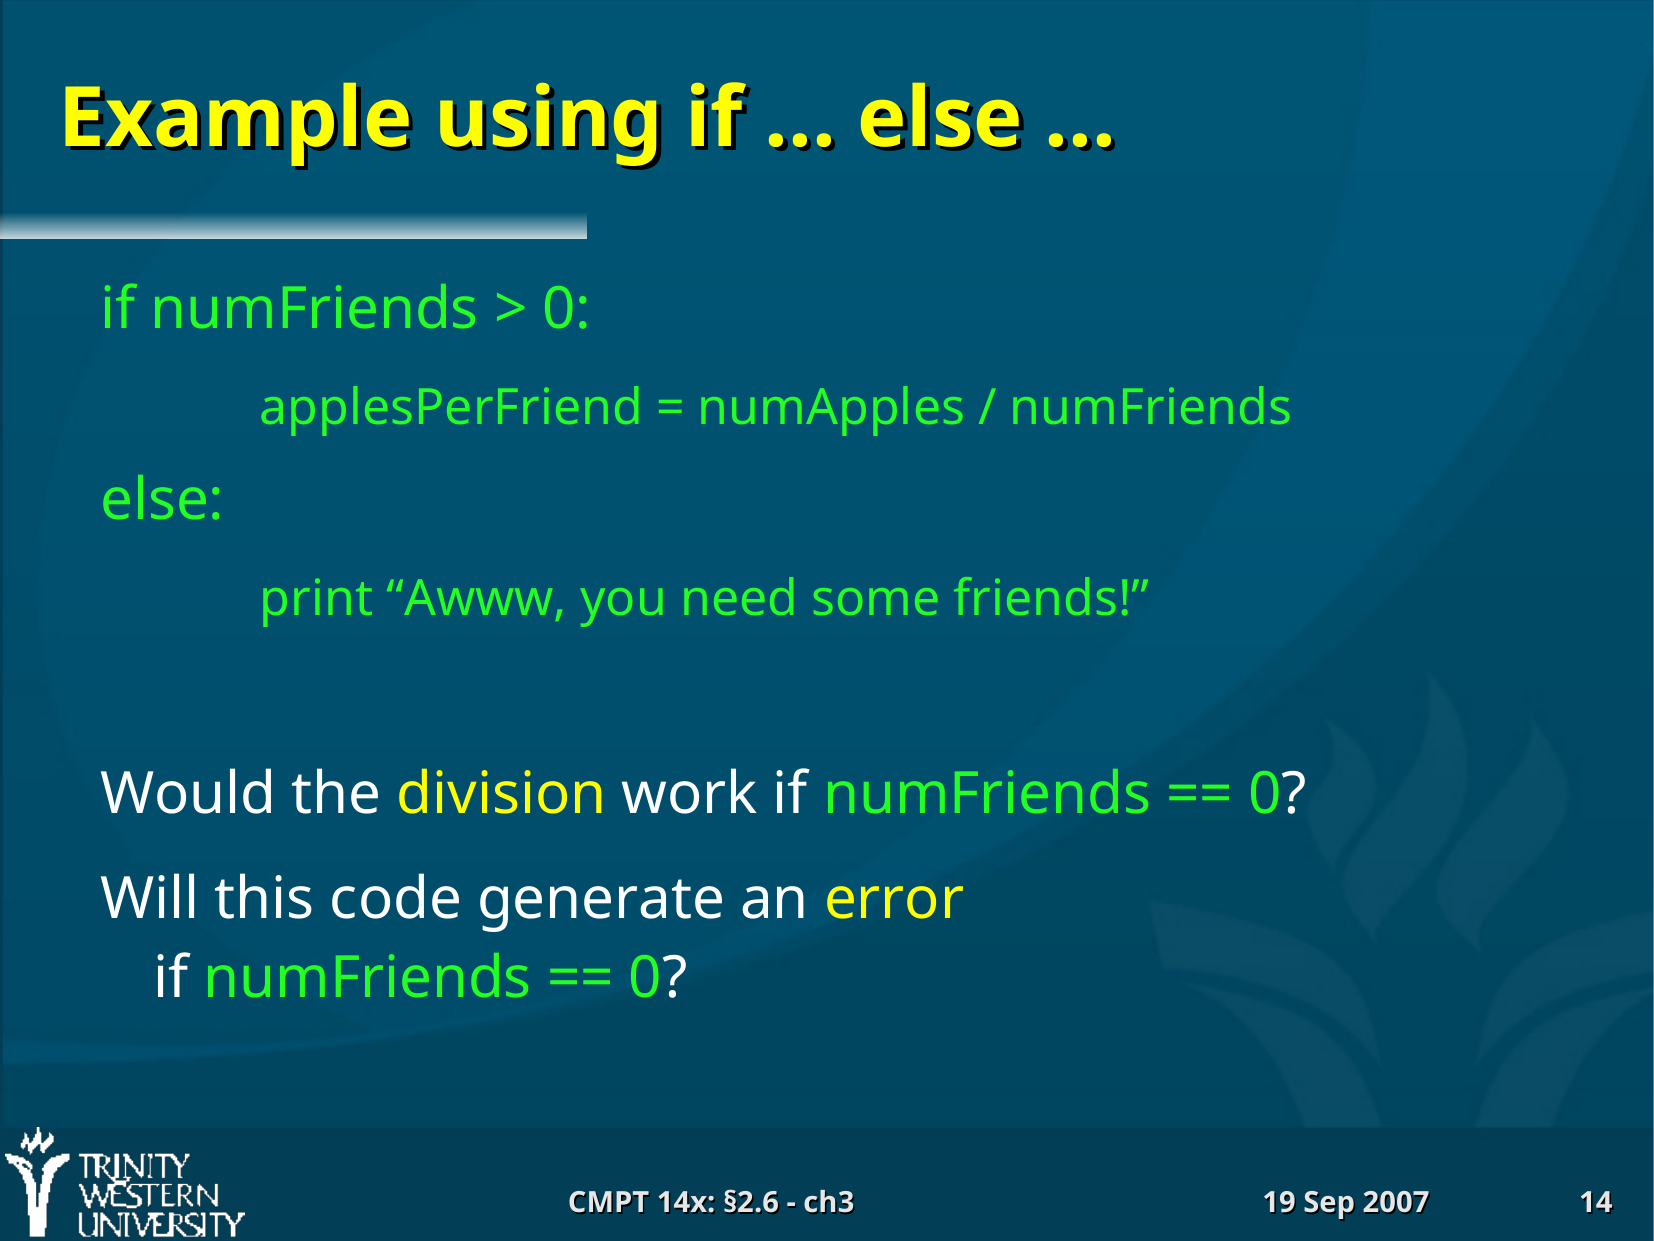

# Example using if ... else ...
if numFriends > 0:
applesPerFriend = numApples / numFriends
else:
print “Awww, you need some friends!”
Would the division work if numFriends == 0?
Will this code generate an error
if numFriends == 0?
CMPT 14x: §2.6 - ch3
19 Sep 2007
14